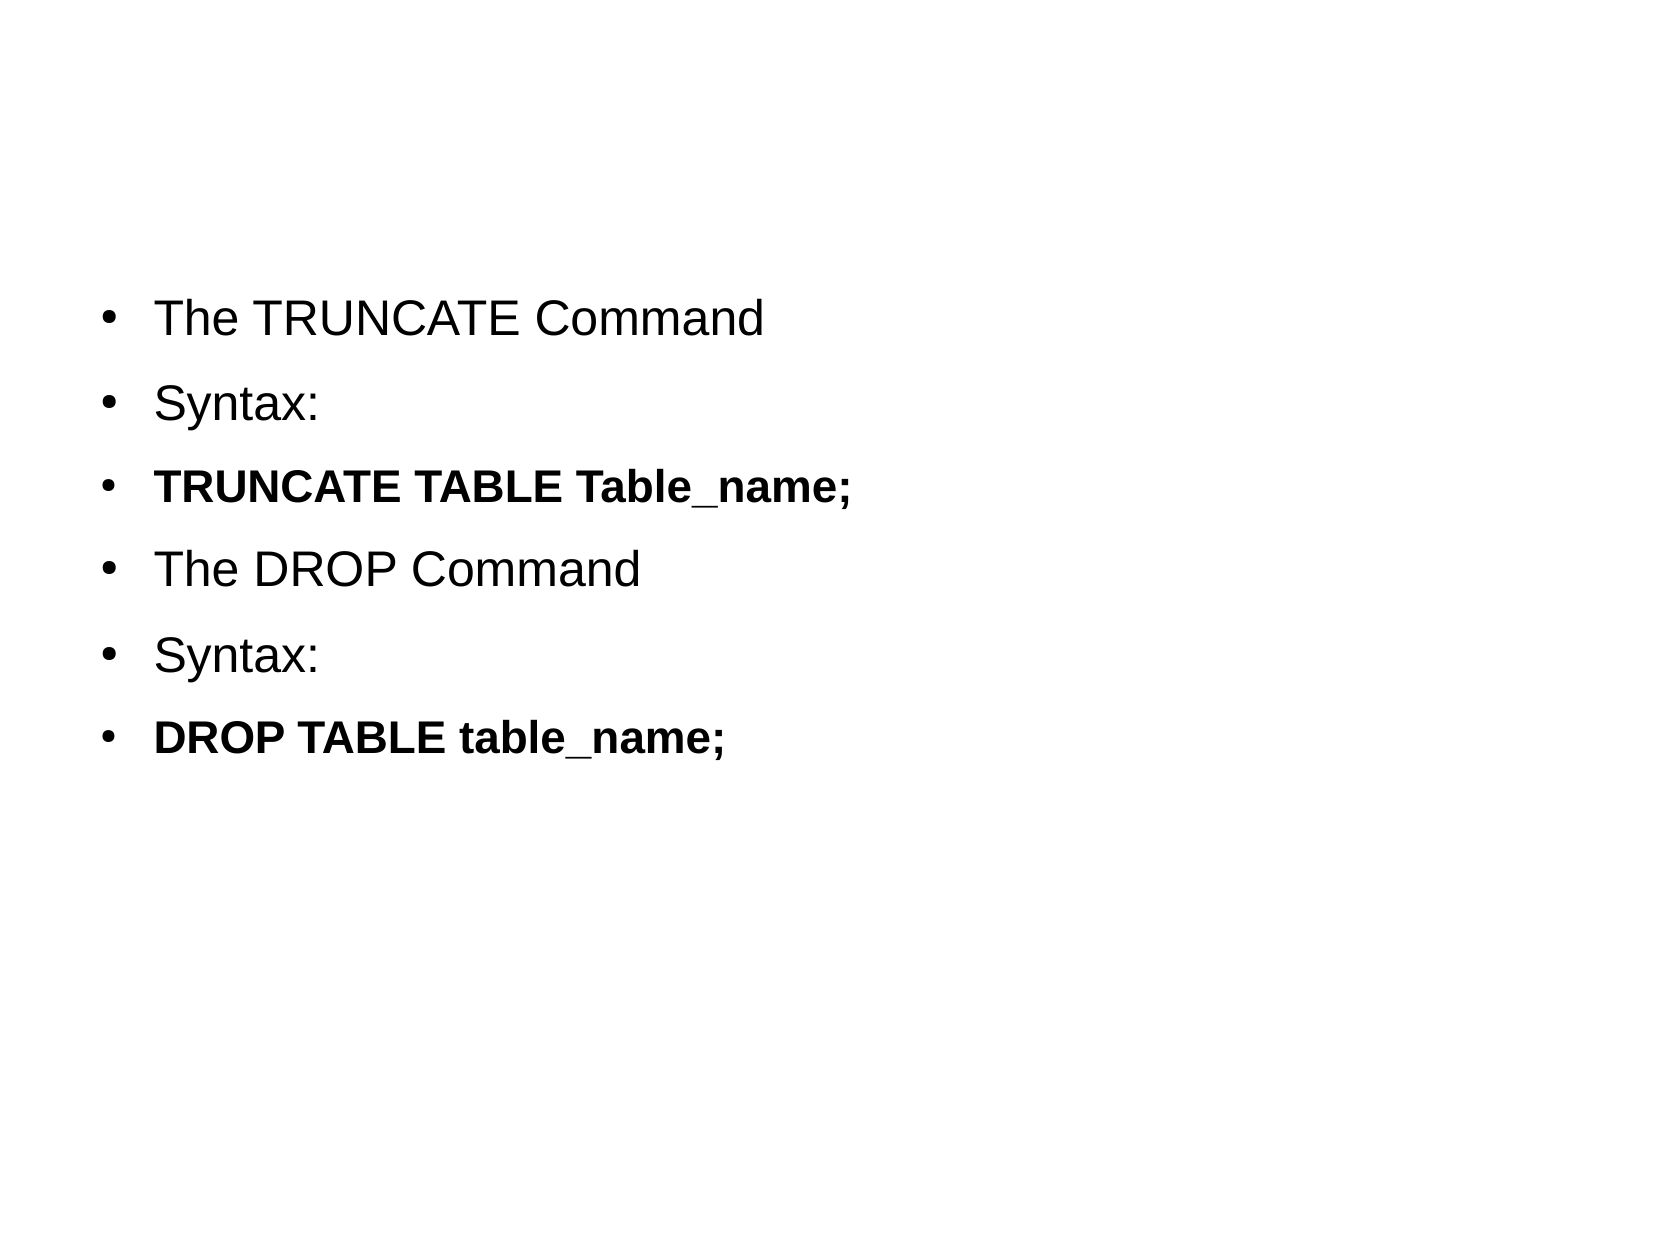

#
The TRUNCATE Command
Syntax:
TRUNCATE TABLE Table_name;
The DROP Command
Syntax:
DROP TABLE table_name;